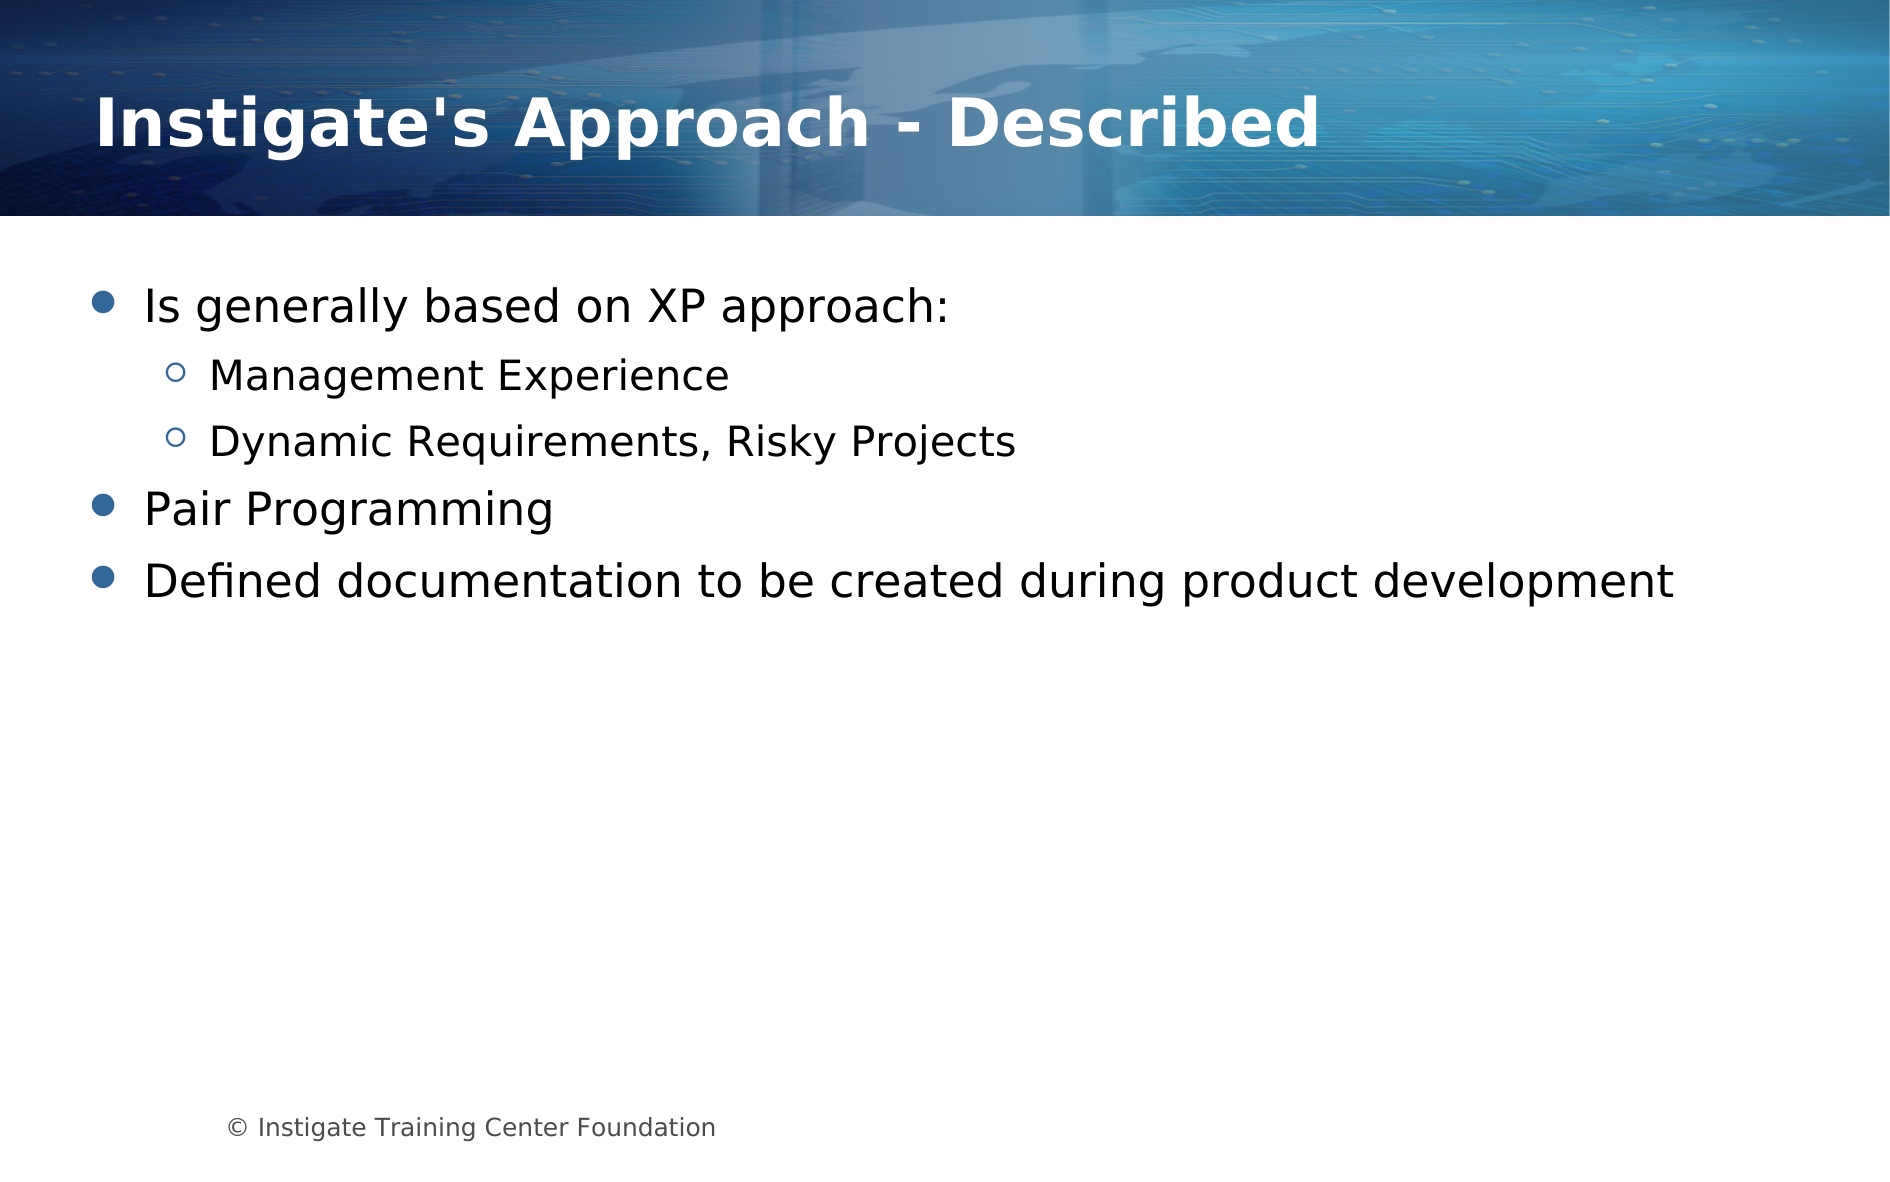

# Instigate's Approach - Described
Is generally based on XP approach:
Management Experience
Dynamic Requirements, Risky Projects
Pair Programming
Defined documentation to be created during product development